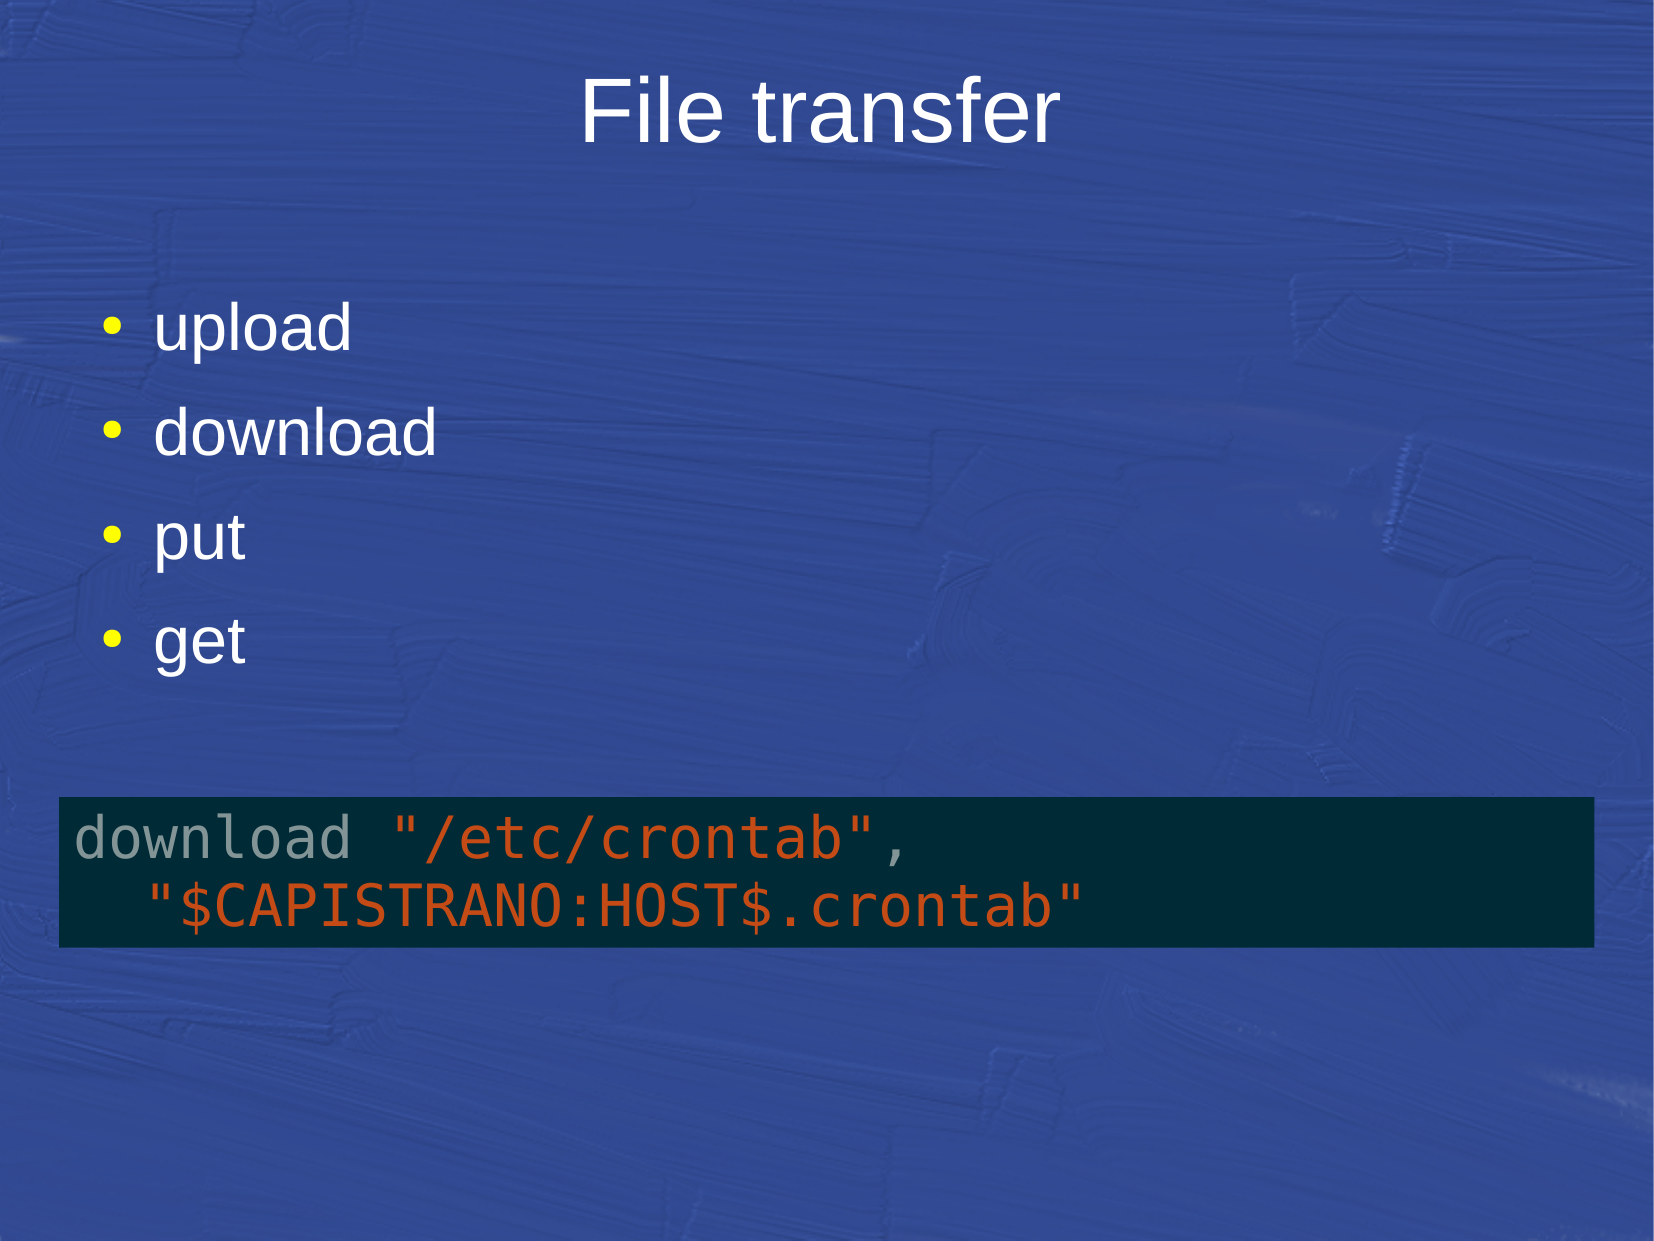

# File transfer
upload
download
put
get
download "/etc/crontab",
 "$CAPISTRANO:HOST$.crontab"